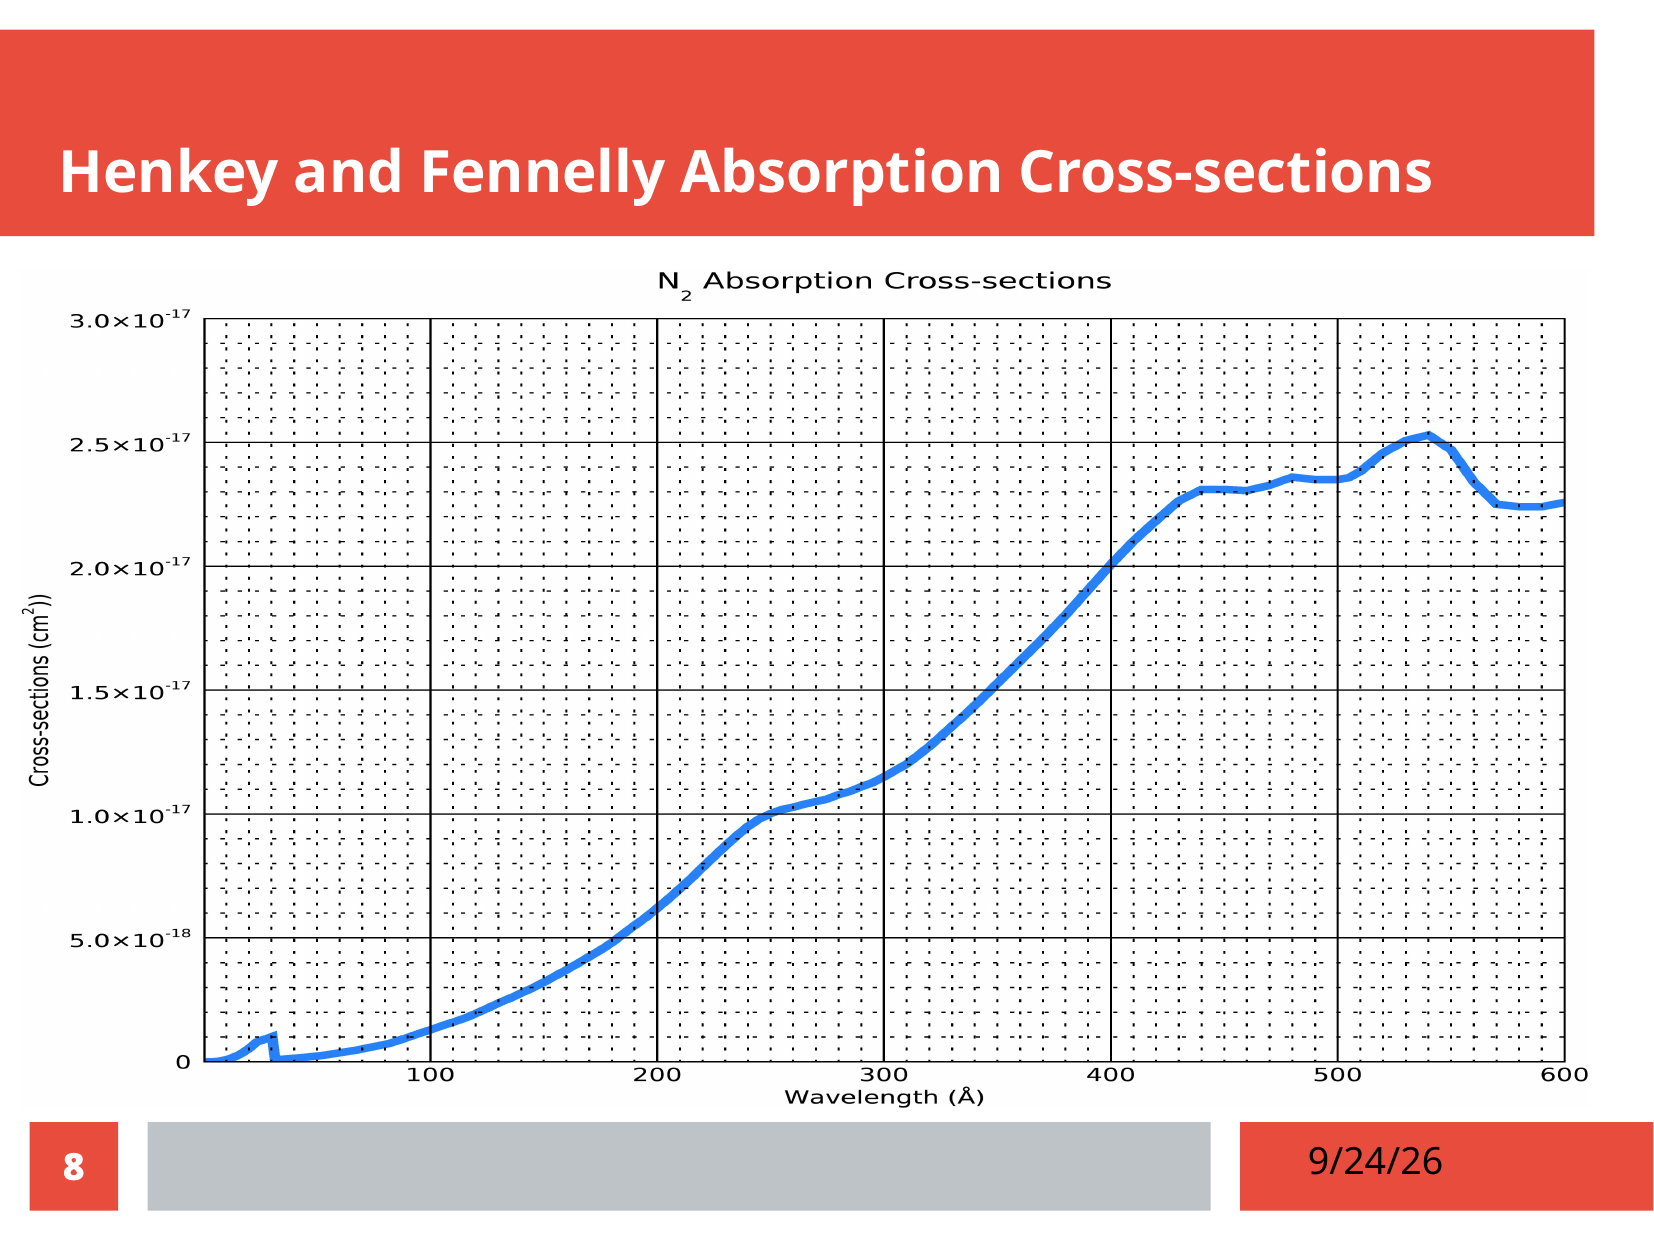

# Henkey and Fennelly Absorption Cross-sections
8